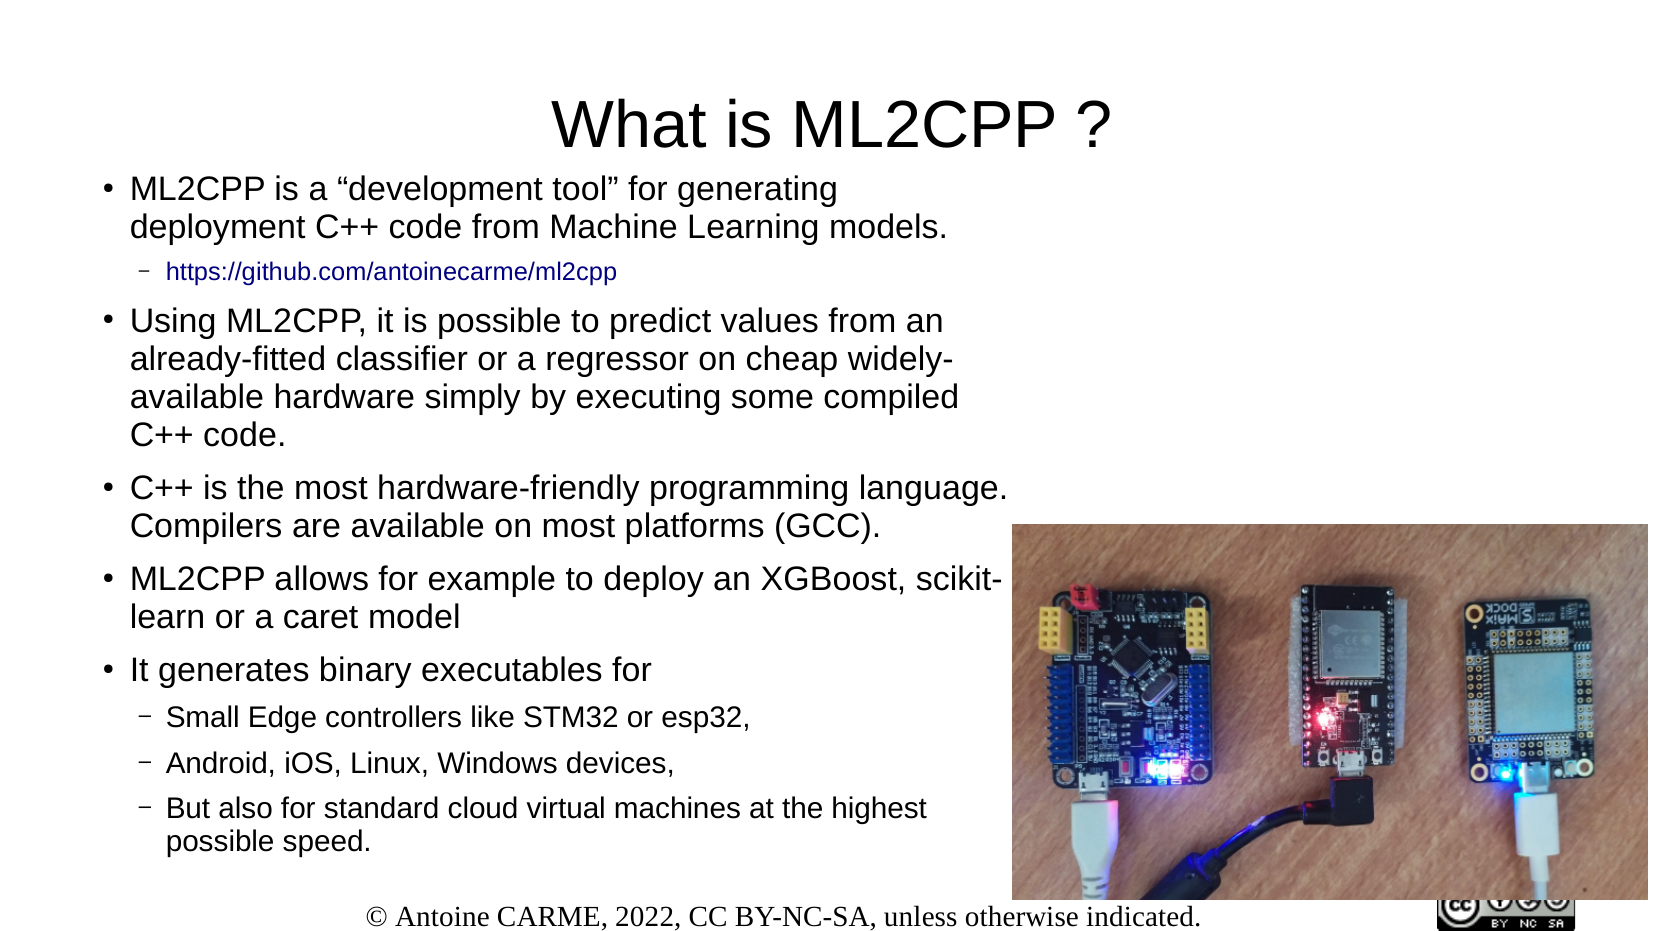

What is ML2CPP ?
# ML2CPP is a “development tool” for generating deployment C++ code from Machine Learning models.
https://github.com/antoinecarme/ml2cpp
Using ML2CPP, it is possible to predict values from an already-fitted classifier or a regressor on cheap widely-available hardware simply by executing some compiled C++ code.
C++ is the most hardware-friendly programming language. Compilers are available on most platforms (GCC).
ML2CPP allows for example to deploy an XGBoost, scikit-learn or a caret model
It generates binary executables for
Small Edge controllers like STM32 or esp32,
Android, iOS, Linux, Windows devices,
But also for standard cloud virtual machines at the highest possible speed.